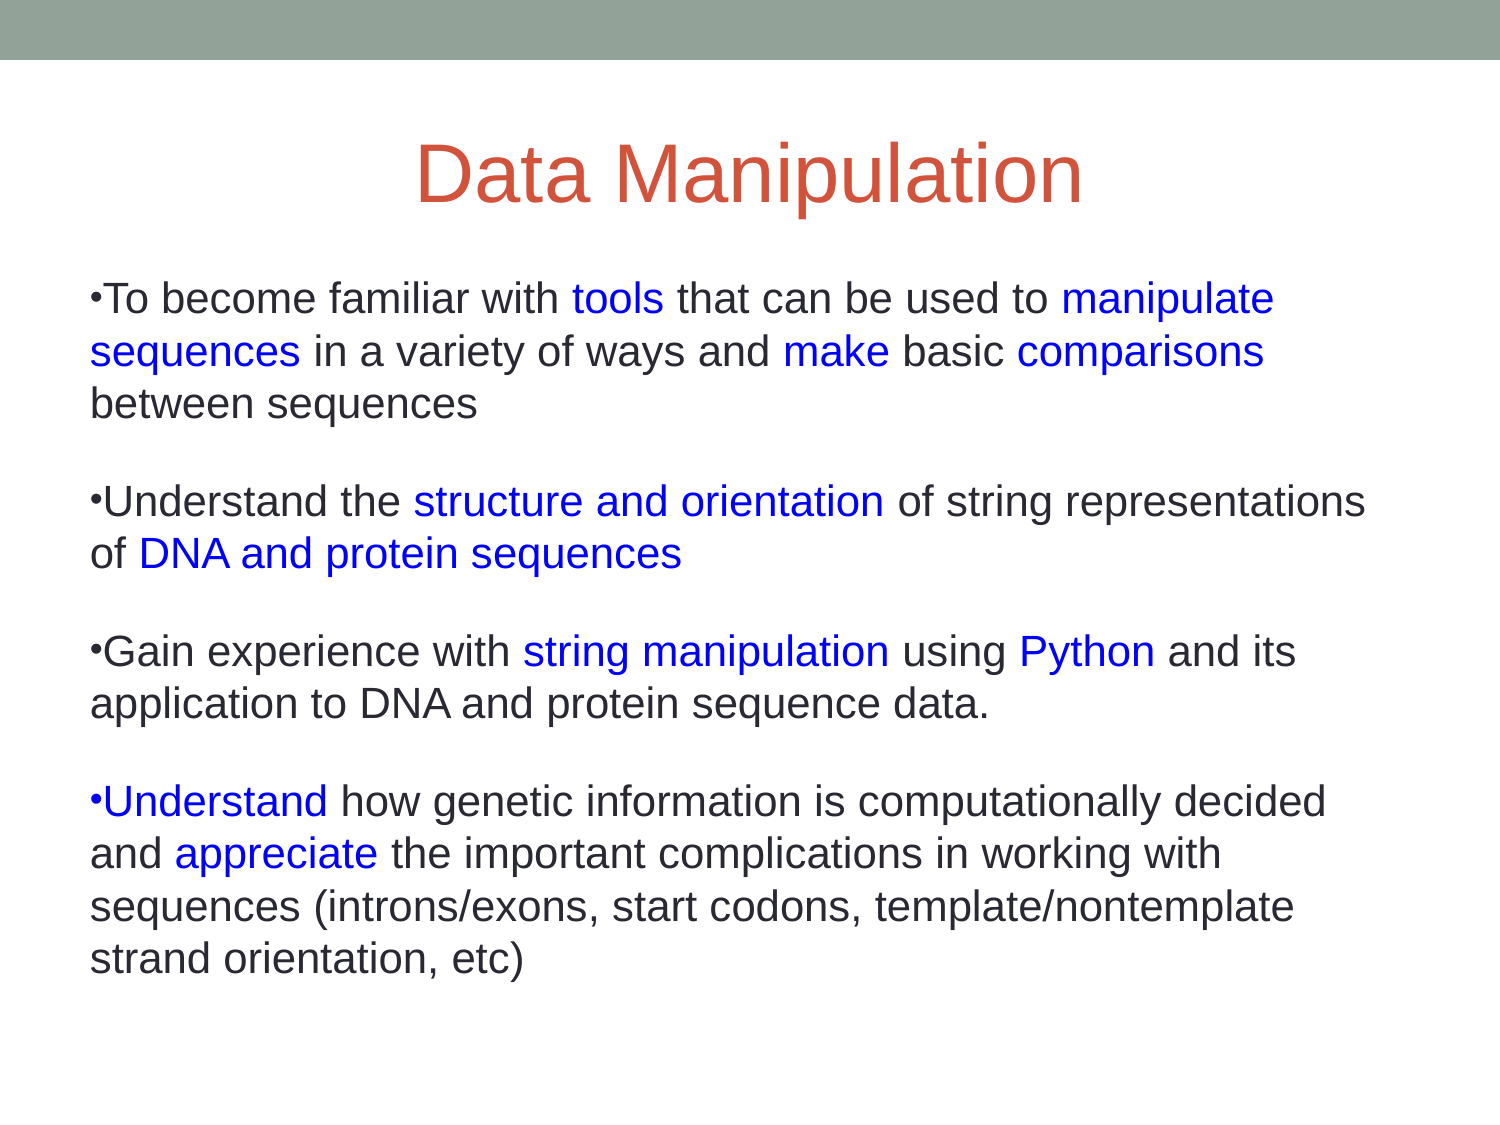

Data Manipulation
To become familiar with tools that can be used to manipulate sequences in a variety of ways and make basic comparisons between sequences
Understand the structure and orientation of string representations of DNA and protein sequences
Gain experience with string manipulation using Python and its application to DNA and protein sequence data.
Understand how genetic information is computationally decided and appreciate the important complications in working with sequences (introns/exons, start codons, template/nontemplate strand orientation, etc)